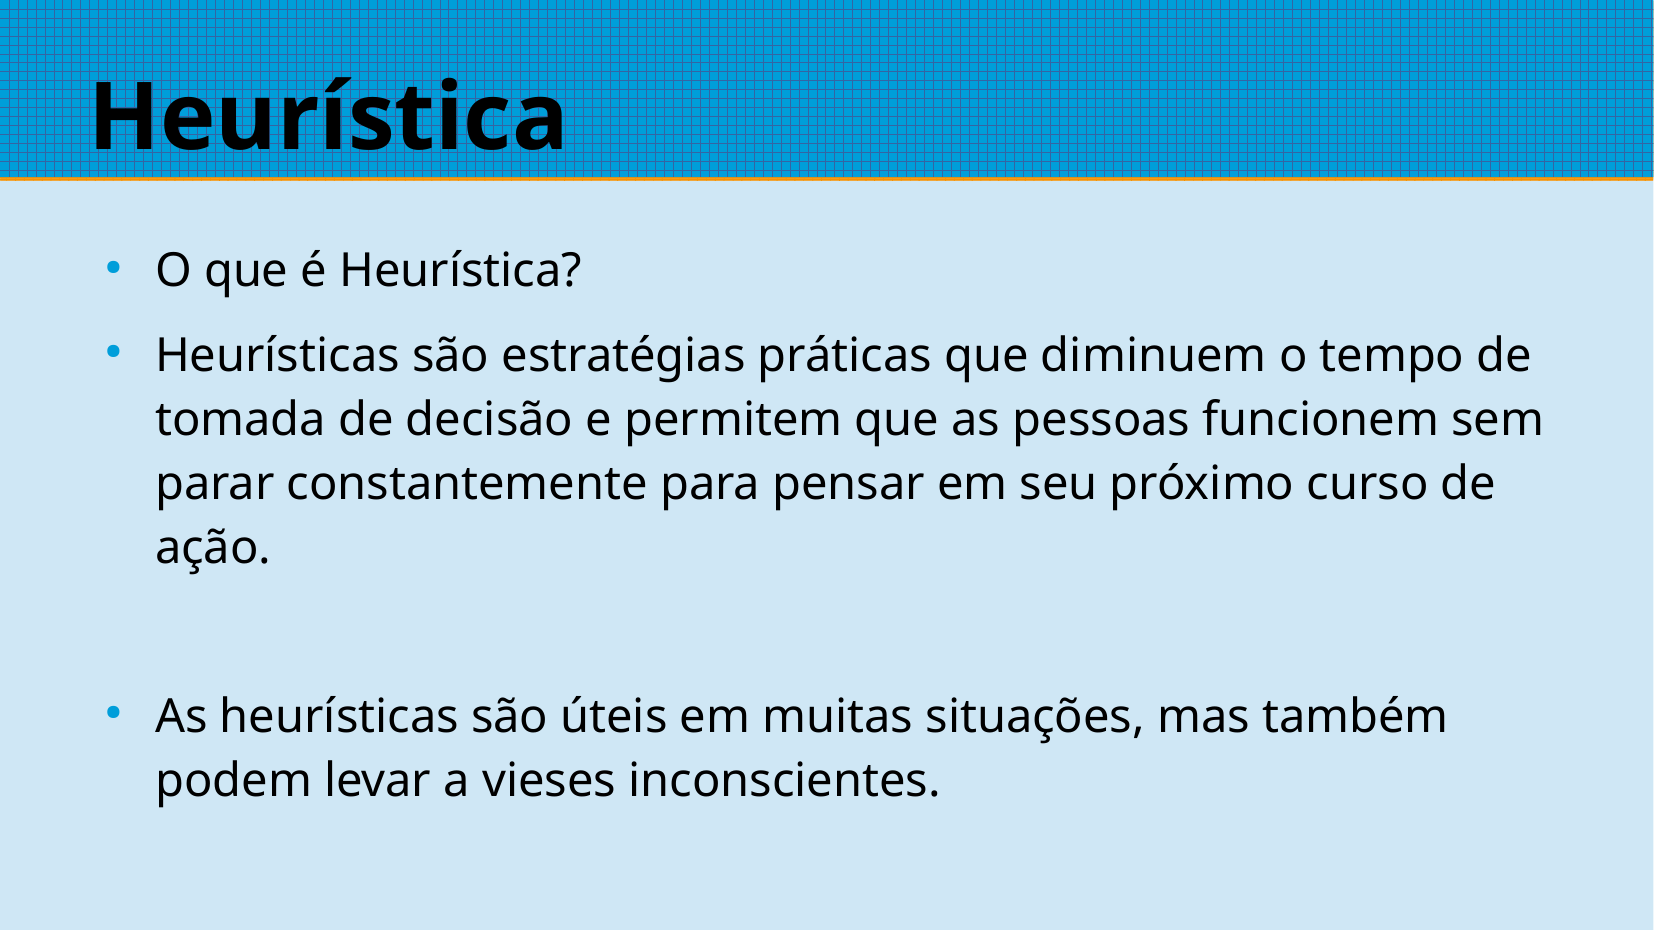

# Heurística
O que é Heurística?
Heurísticas são estratégias práticas que diminuem o tempo de tomada de decisão e permitem que as pessoas funcionem sem parar constantemente para pensar em seu próximo curso de ação.
As heurísticas são úteis em muitas situações, mas também podem levar a vieses inconscientes.